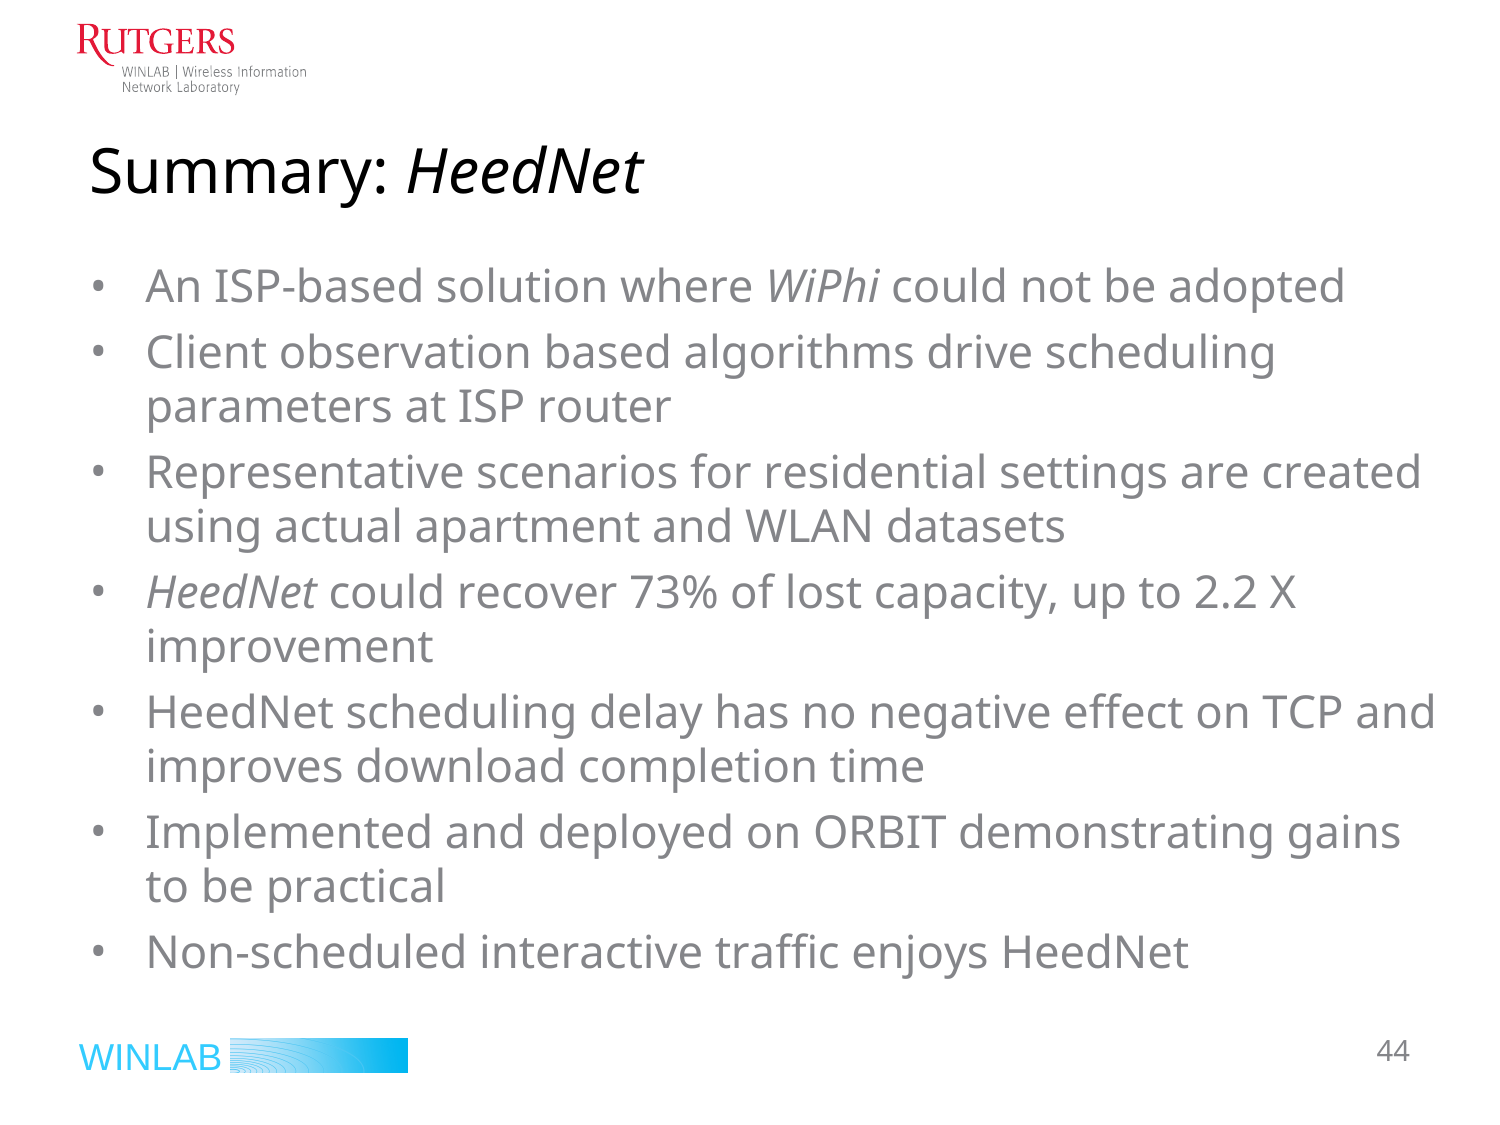

# Summary: HeedNet
An ISP-based solution where WiPhi could not be adopted
Client observation based algorithms drive scheduling parameters at ISP router
Representative scenarios for residential settings are created using actual apartment and WLAN datasets
HeedNet could recover 73% of lost capacity, up to 2.2 X improvement
HeedNet scheduling delay has no negative effect on TCP and improves download completion time
Implemented and deployed on ORBIT demonstrating gains to be practical
Non-scheduled interactive traffic enjoys HeedNet
44